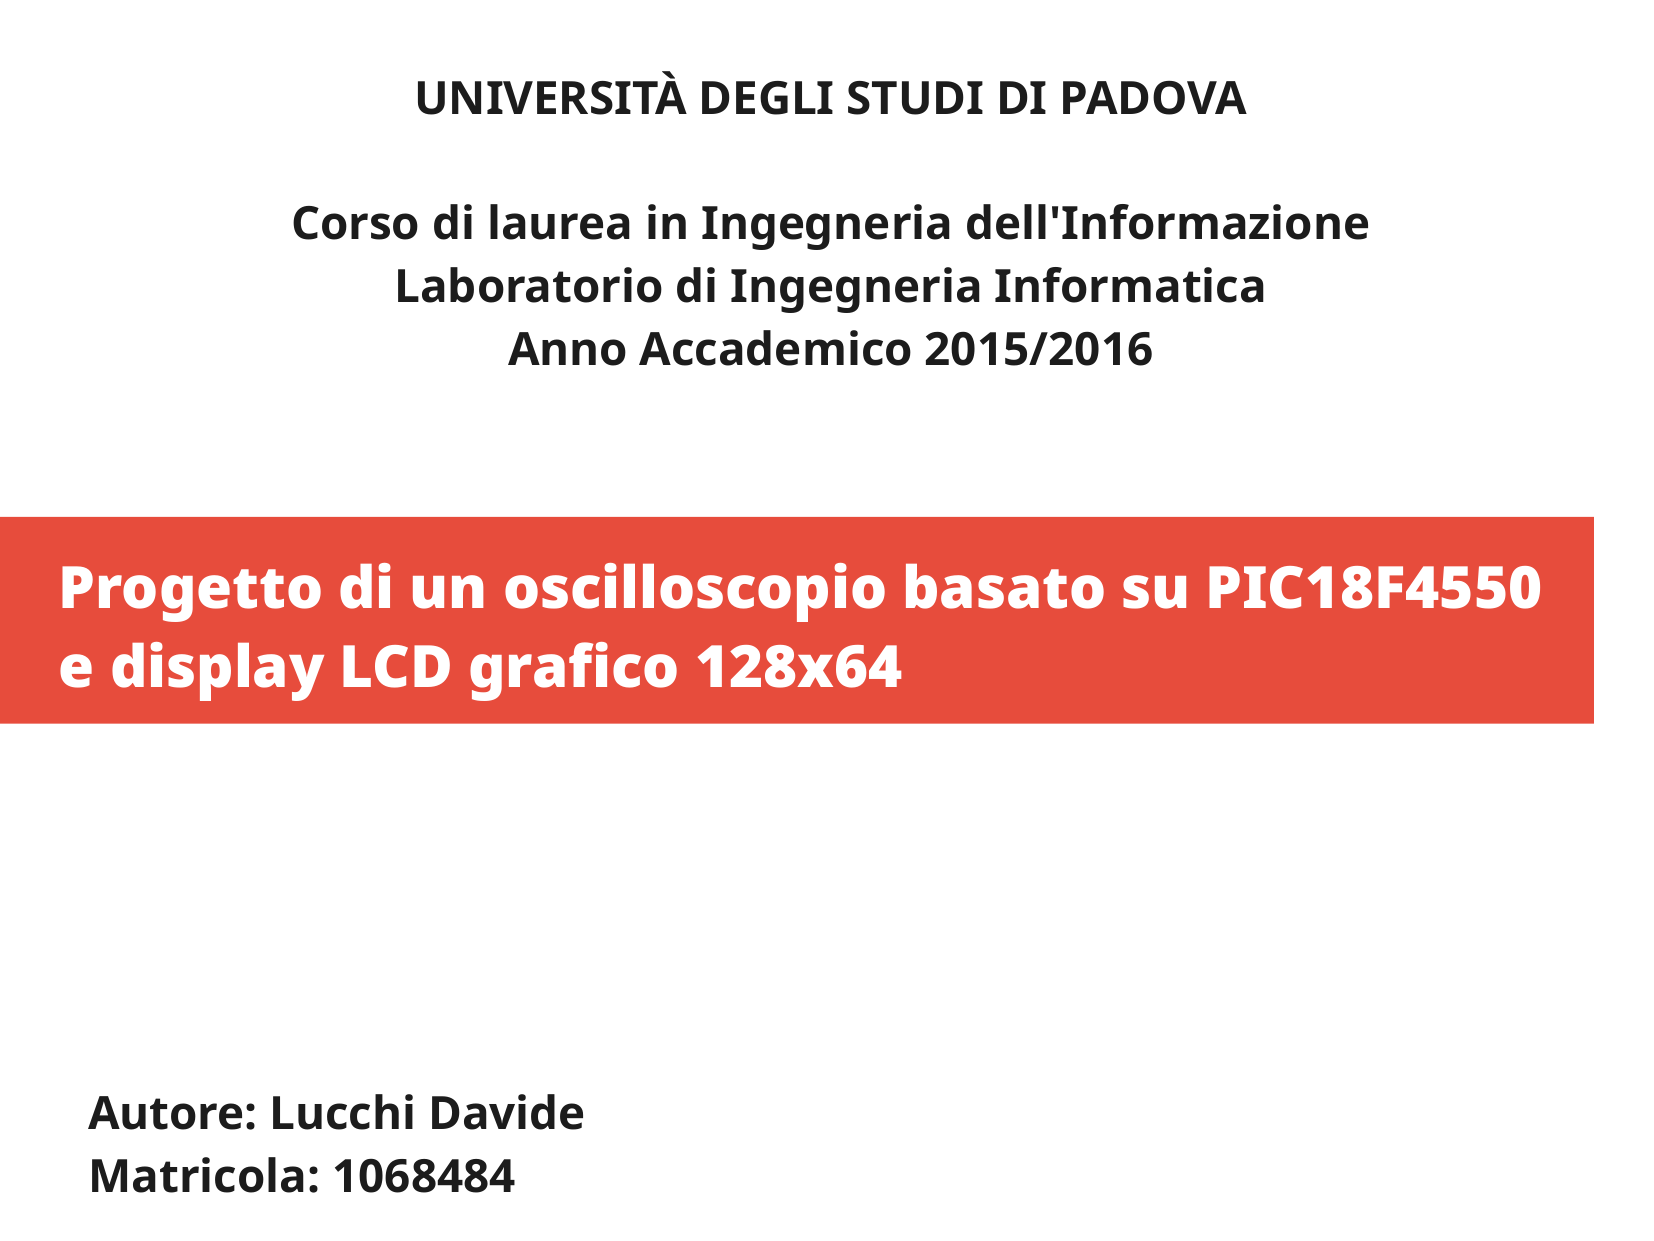

UNIVERSITÀ DEGLI STUDI DI PADOVA
Corso di laurea in Ingegneria dell'Informazione
Laboratorio di Ingegneria Informatica
Anno Accademico 2015/2016
# Progetto di un oscilloscopio basato su PIC18F4550 e display LCD grafico 128x64
Autore: Lucchi Davide
Matricola: 1068484